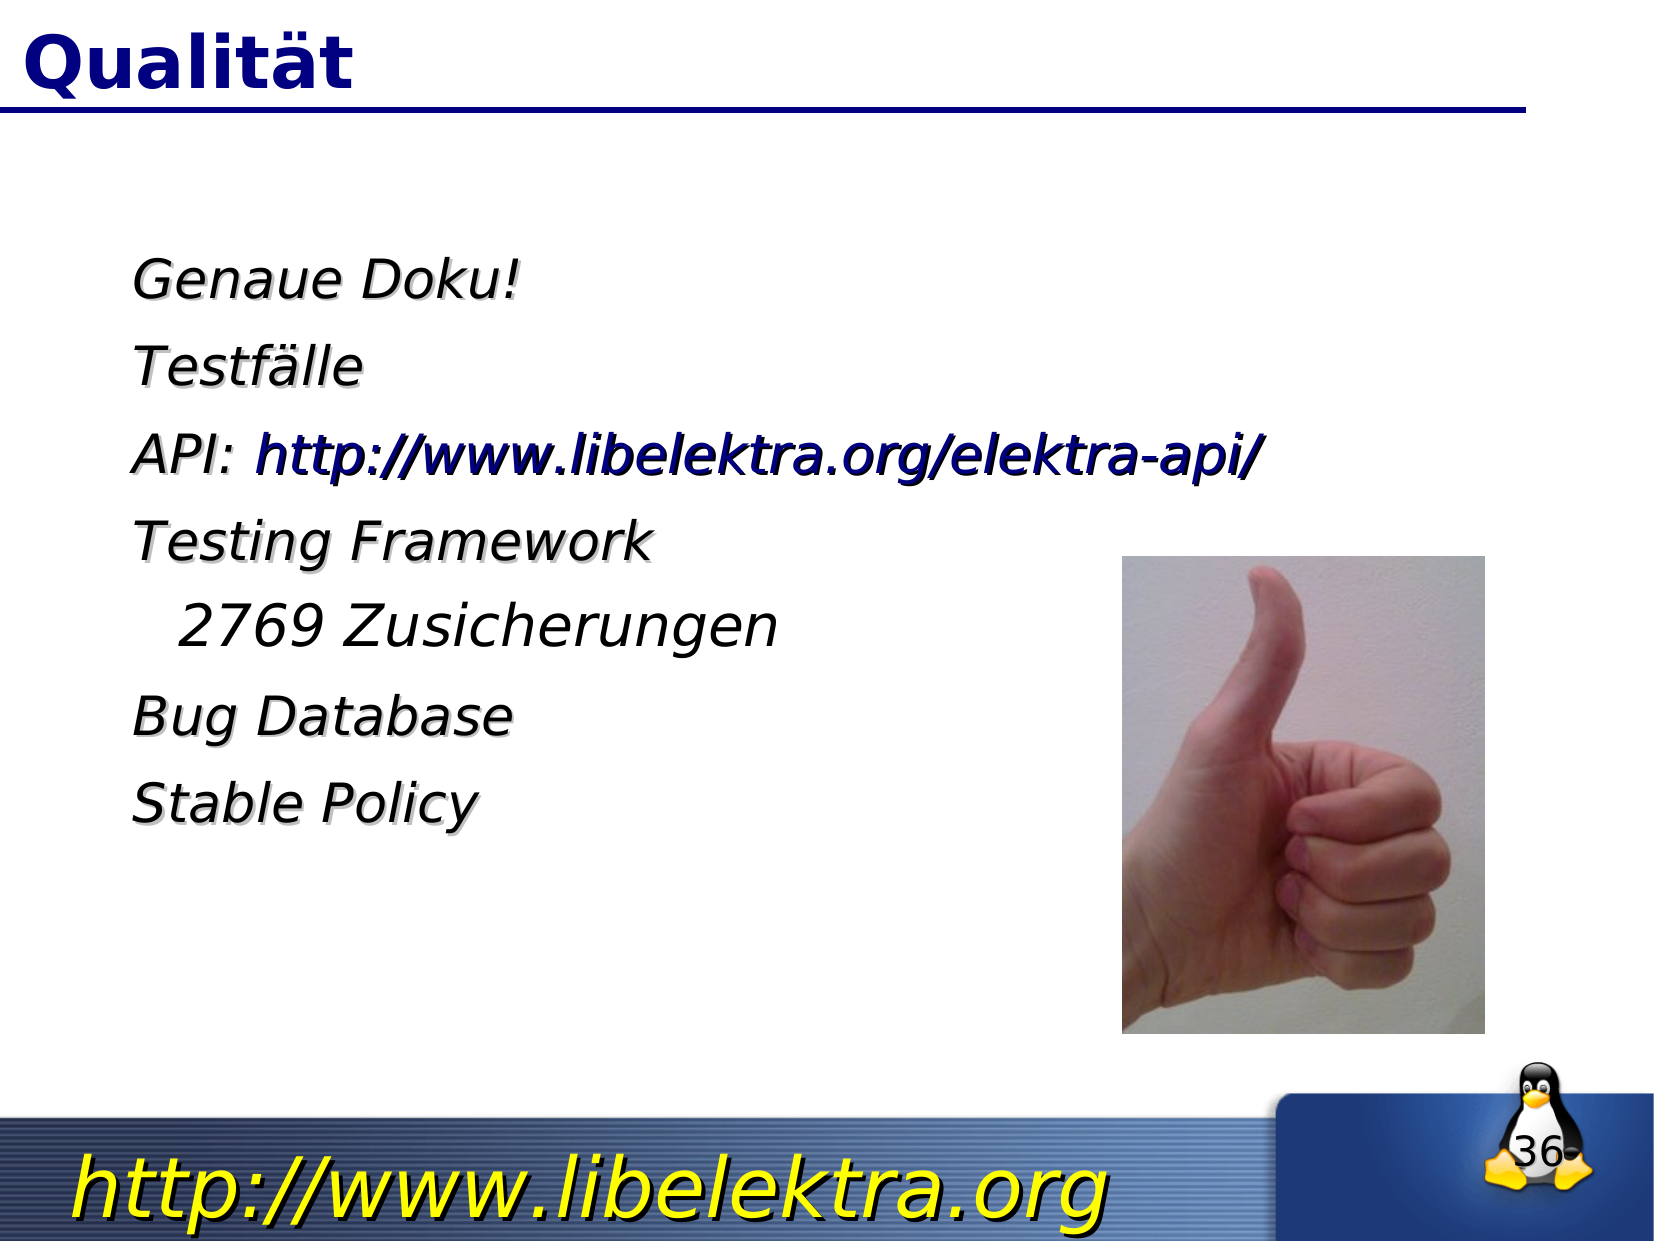

Qualität
# Genaue Doku!
Testfälle
API: http://www.libelektra.org/elektra-api/
Testing Framework
2769 Zusicherungen
Bug Database
Stable Policy